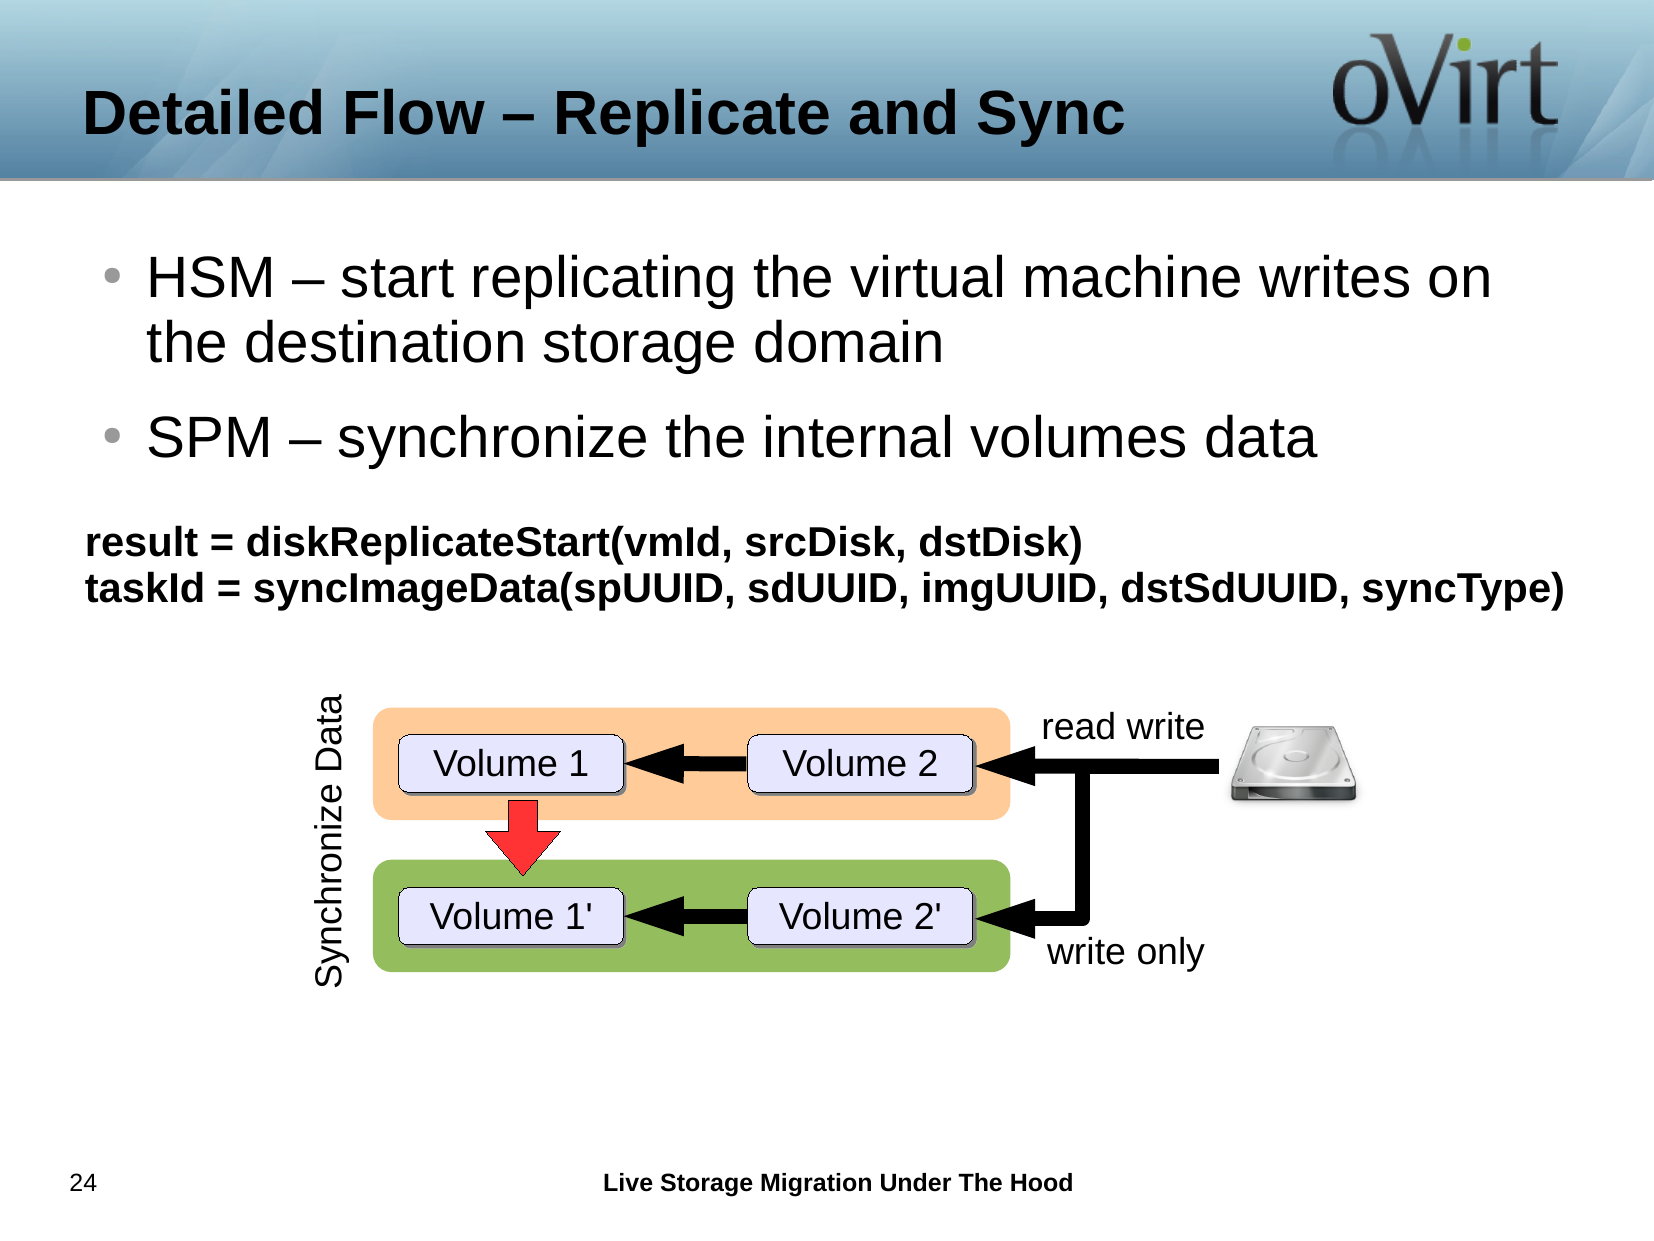

# Detailed Flow – Replicate and Sync
HSM – start replicating the virtual machine writes on the destination storage domain
SPM – synchronize the internal volumes data
result = diskReplicateStart(vmId, srcDisk, dstDisk)
taskId = syncImageData(spUUID, sdUUID, imgUUID, dstSdUUID, syncType)
read write
Volume 1
Volume 2
Synchronize Data
Volume 1'
Volume 2'
write only